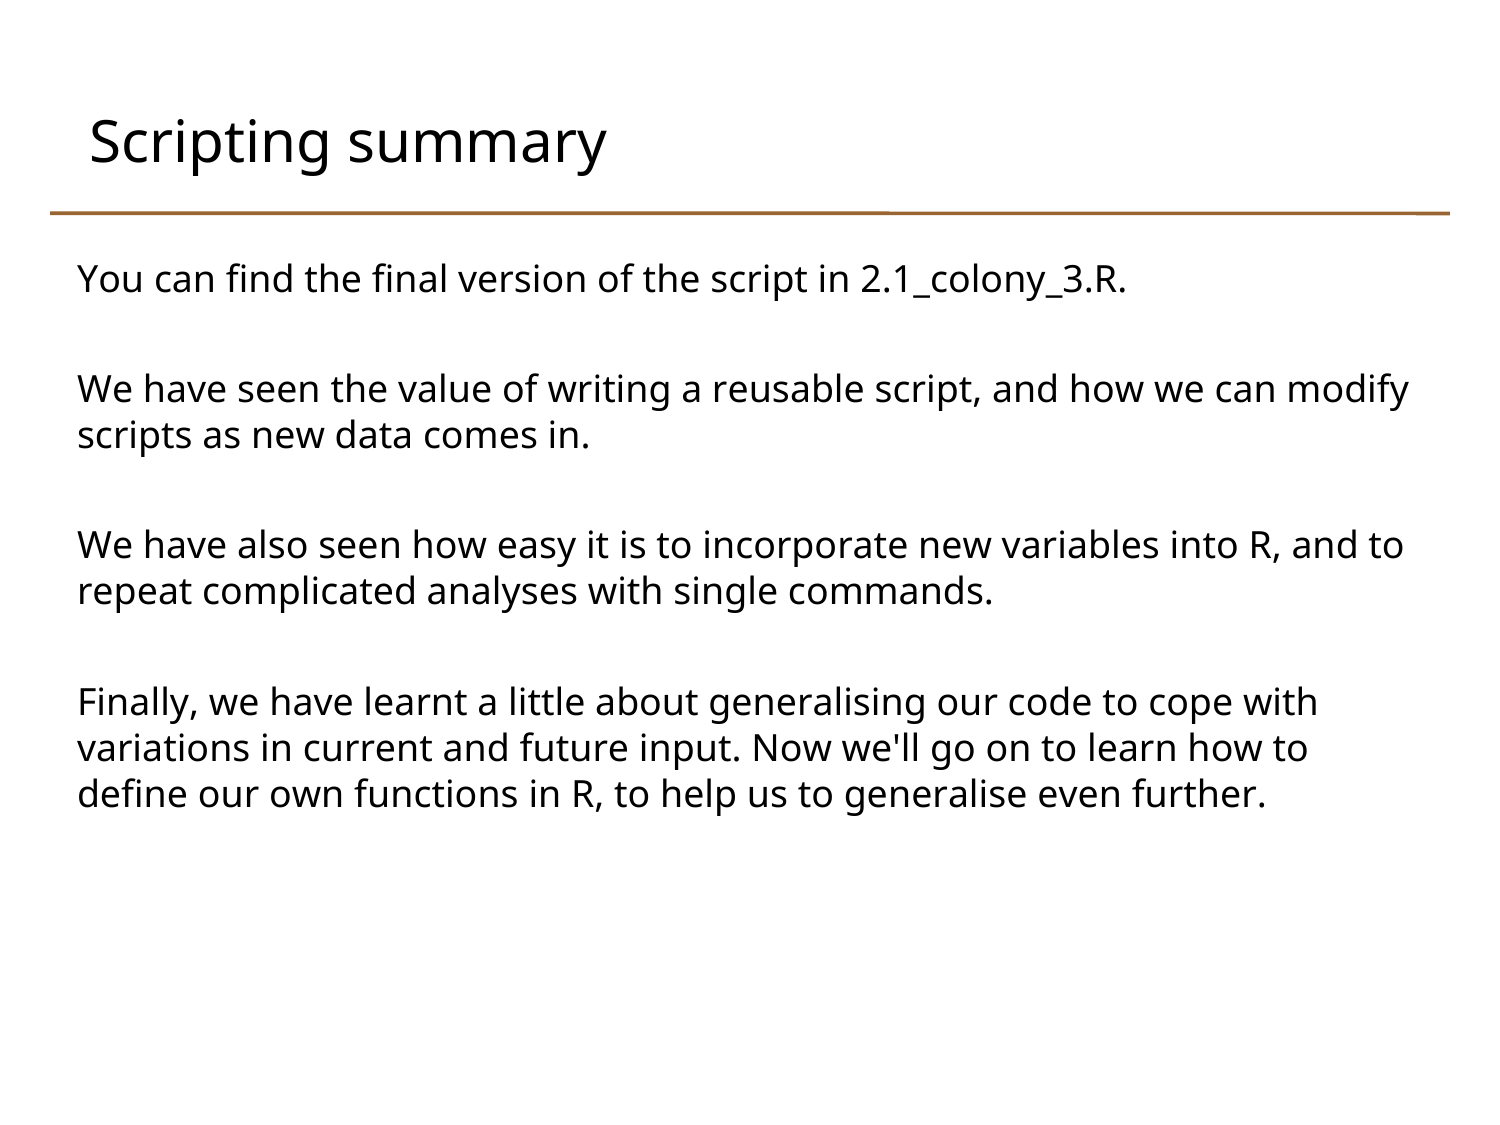

Scripting summary
You can find the final version of the script in 2.1_colony_3.R.
We have seen the value of writing a reusable script, and how we can modify scripts as new data comes in.
We have also seen how easy it is to incorporate new variables into R, and to repeat complicated analyses with single commands.
Finally, we have learnt a little about generalising our code to cope with variations in current and future input. Now we'll go on to learn how to define our own functions in R, to help us to generalise even further.